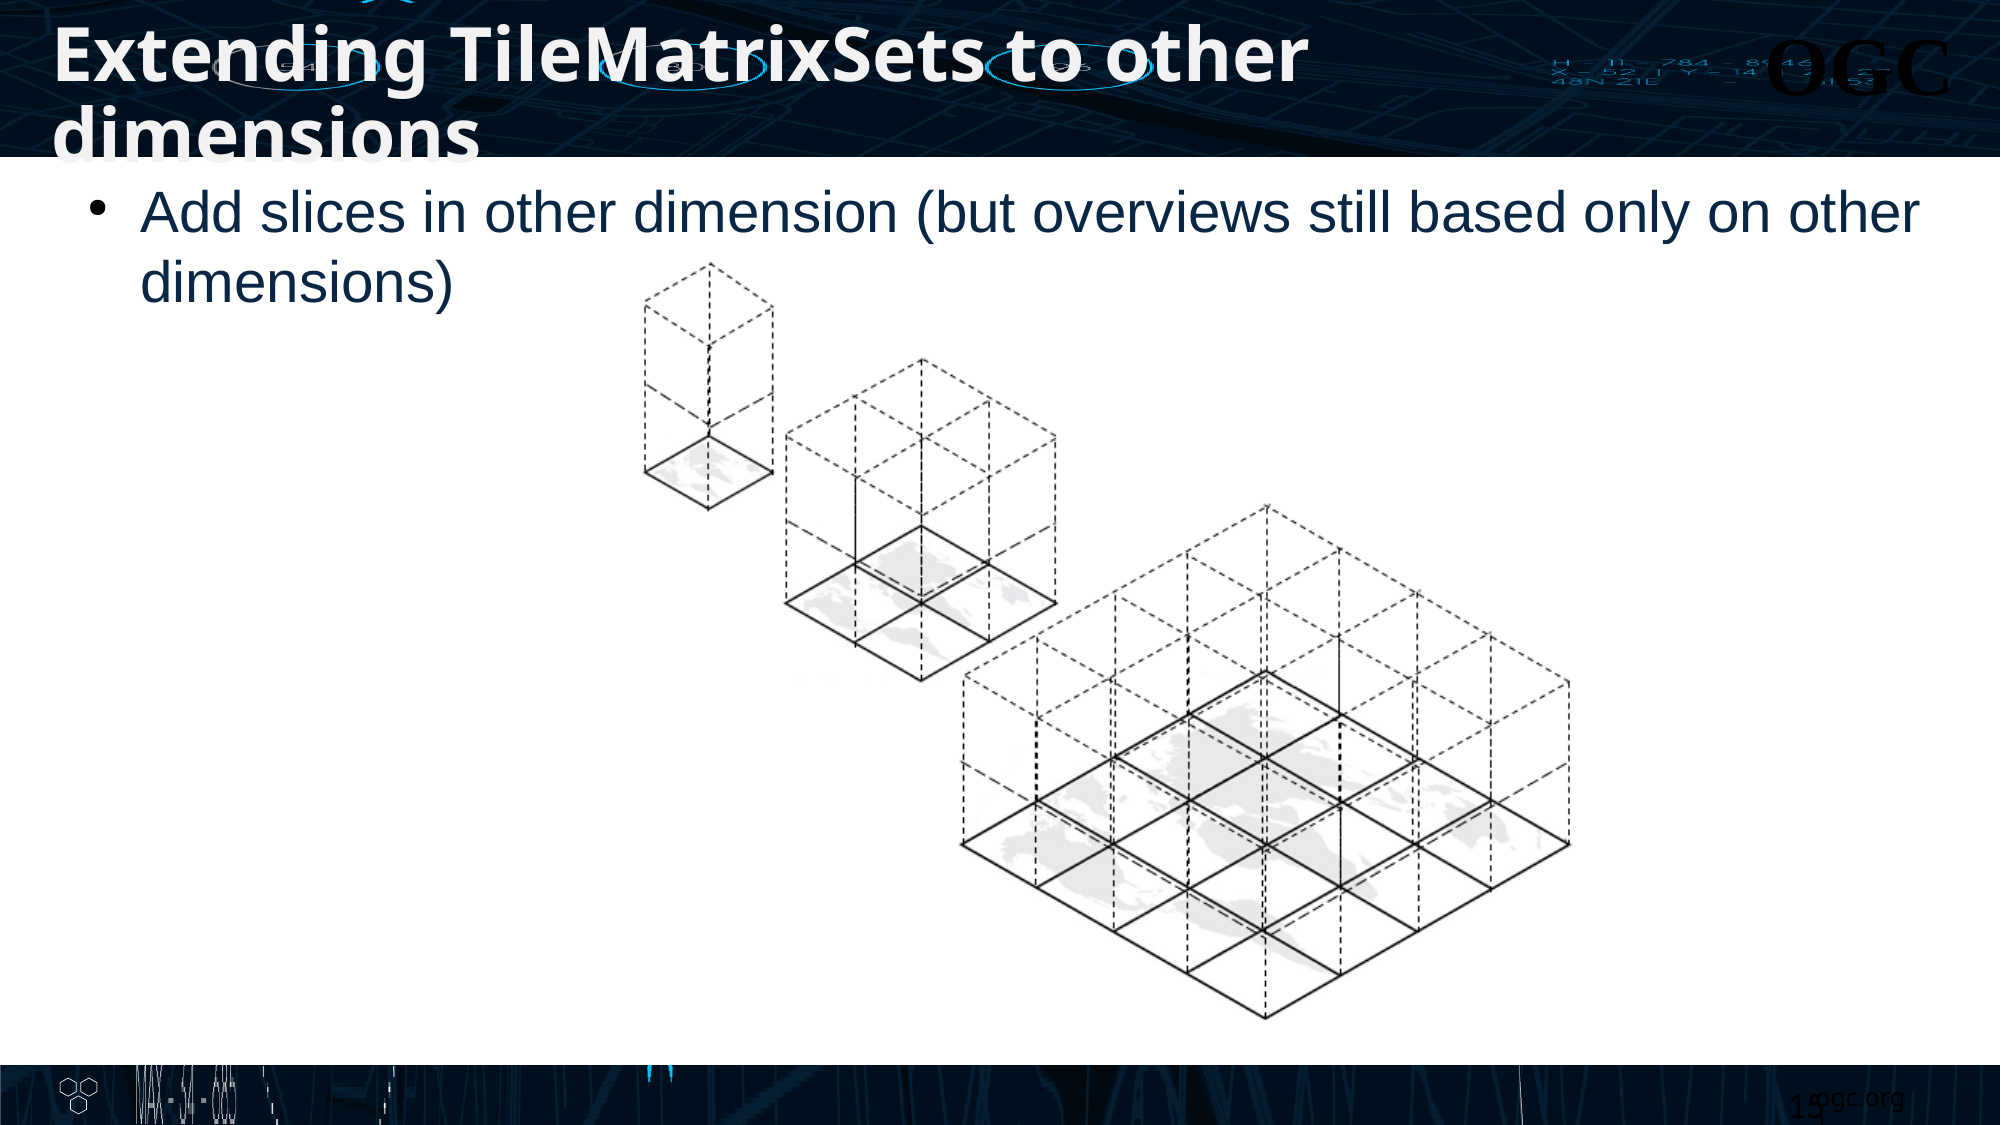

# Extending TileMatrixSets to other dimensions
Add slices in other dimension (but overviews still based only on other dimensions)